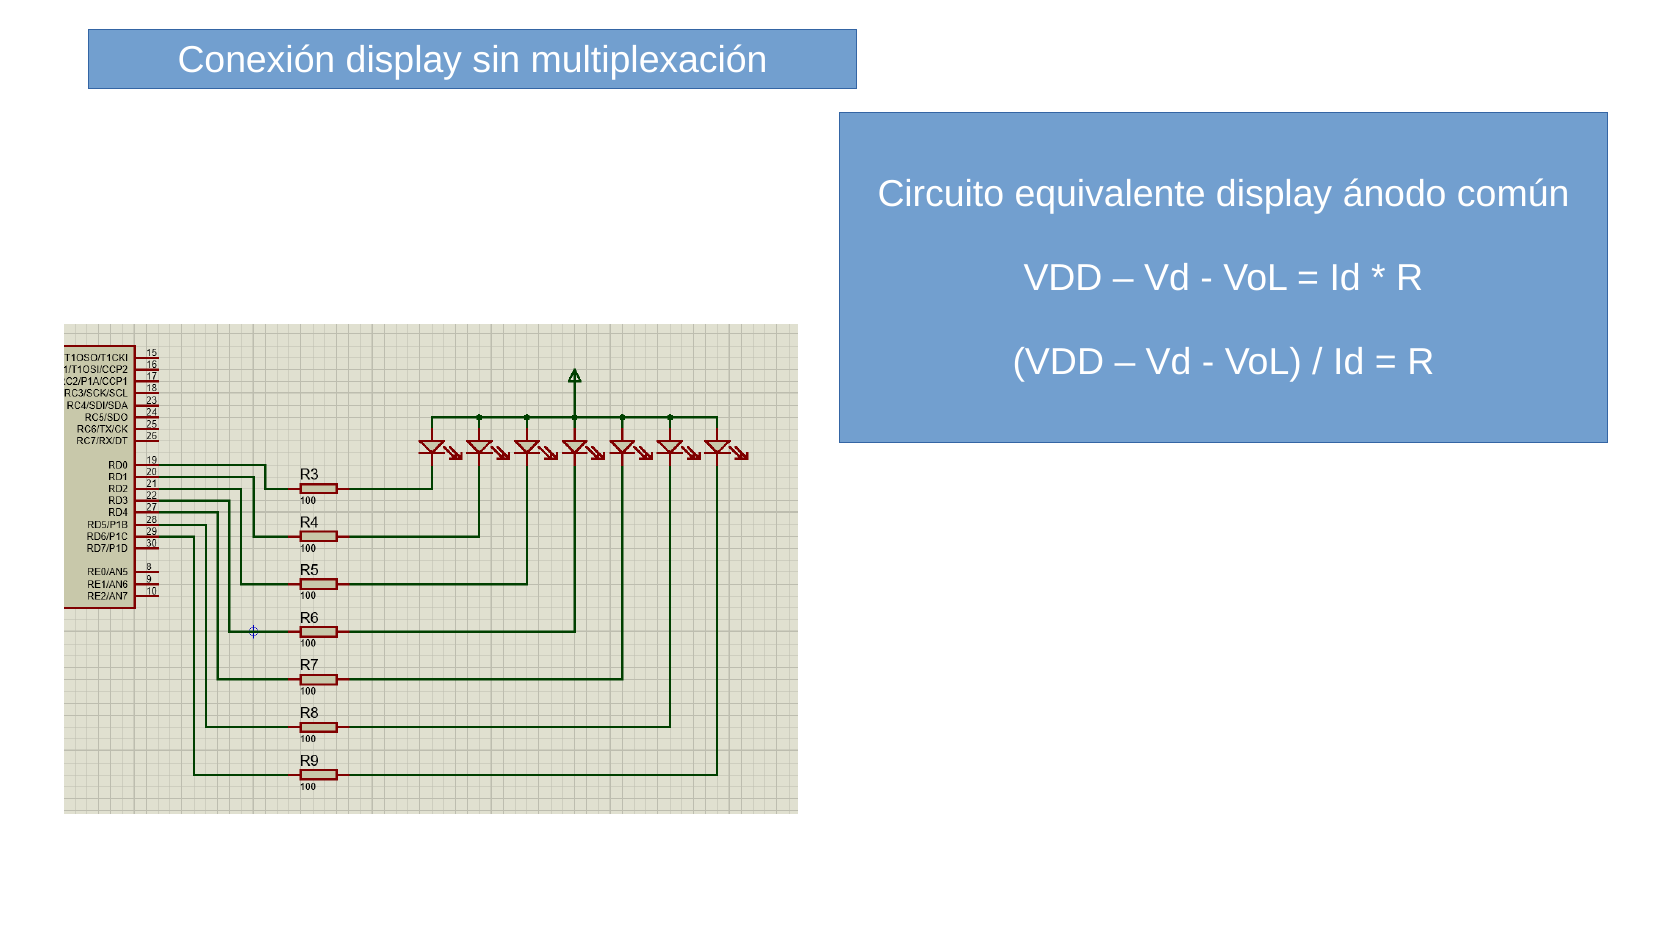

Conexión display sin multiplexación
Circuito equivalente display ánodo común
VDD – Vd - VoL = Id * R
(VDD – Vd - VoL) / Id = R